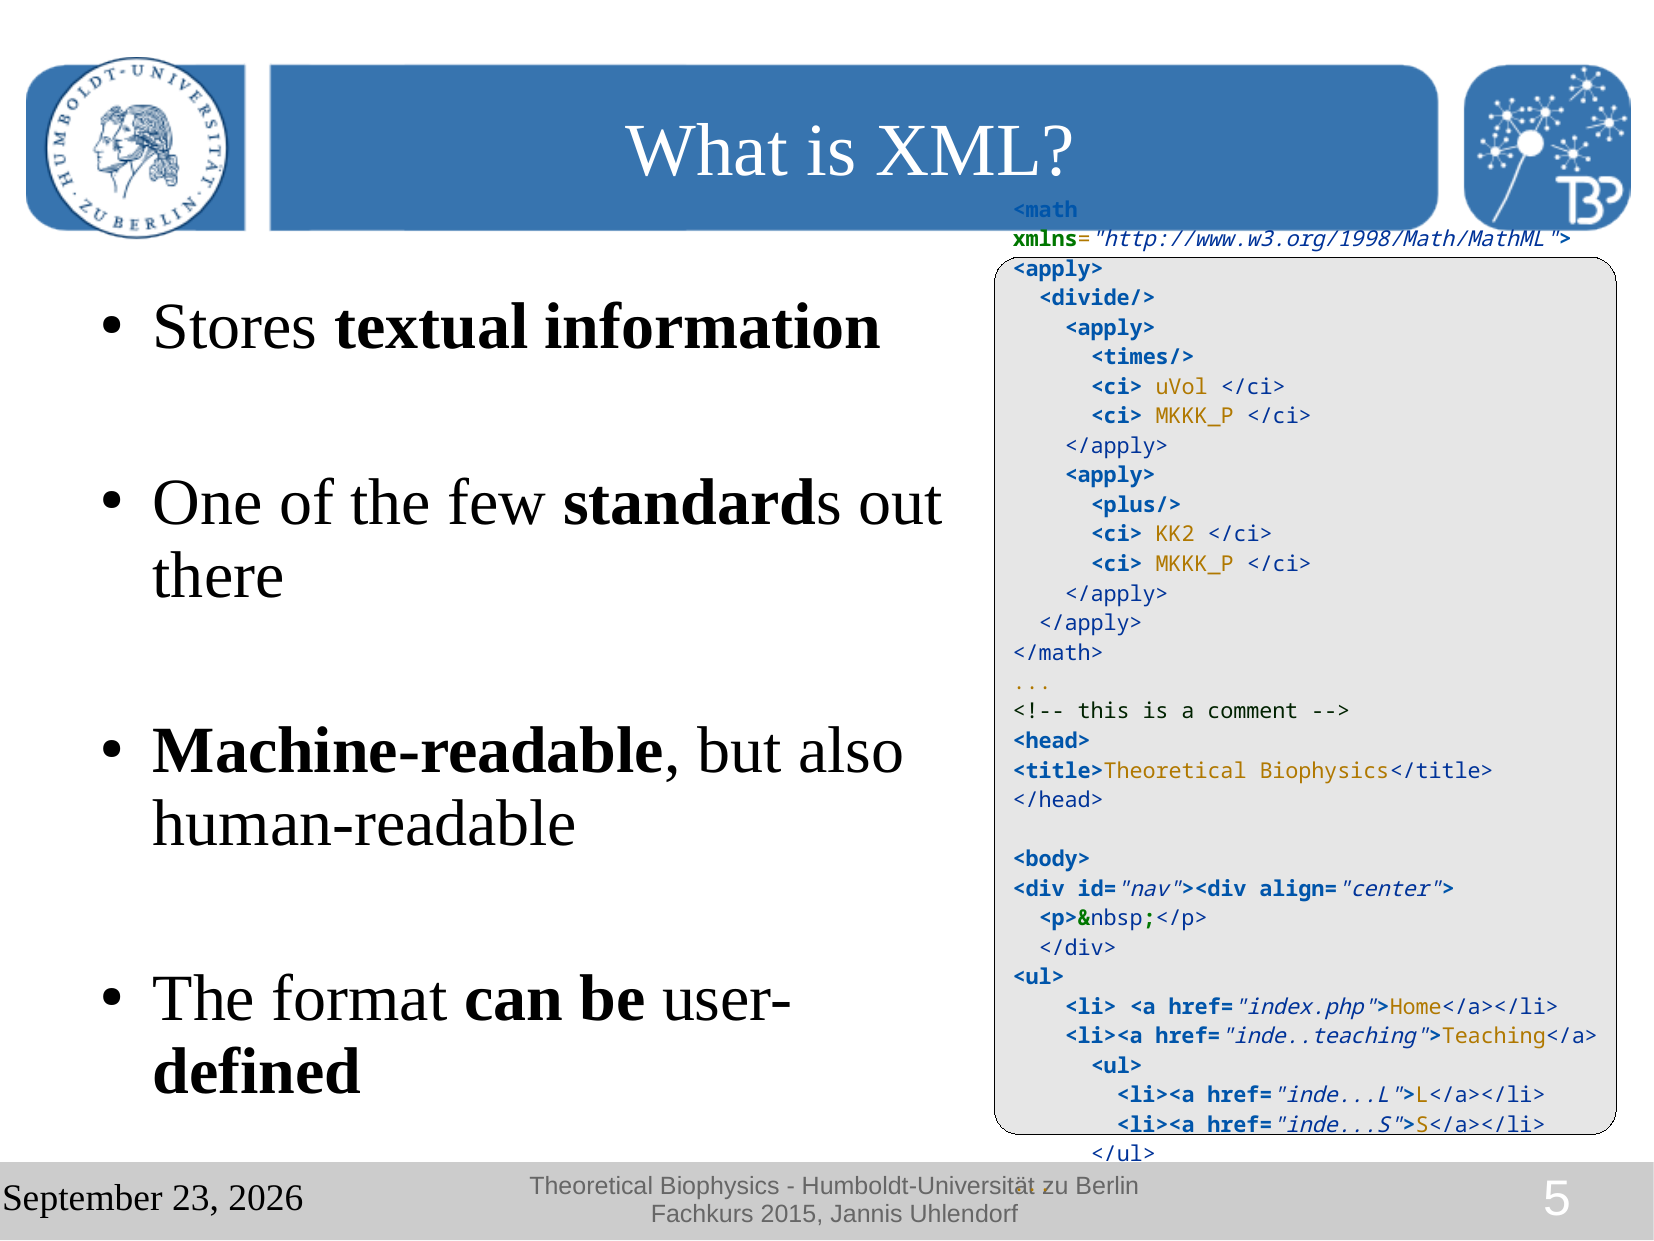

# What is XML?
<math 
xmlns="http://www.w3.org/1998/Math/MathML">
<apply>
  <divide/>
    <apply>
      <times/>
      <ci> uVol </ci>
      <ci> MKKK_P </ci>
    </apply>
    <apply>
      <plus/>
      <ci> KK2 </ci>
      <ci> MKKK_P </ci>
    </apply>
  </apply>
</math>
...
<!-- this is a comment -->  
<head>
<title>Theoretical Biophysics</title>
</head>
<body>
<div id="nav"><div align="center">
  <p>&nbsp;</p>
  </div>
<ul>
    <li> <a href="index.php">Home</a></li>
    <li><a href="inde..teaching">Teaching</a>
      <ul>
        <li><a href="inde...L">L</a></li>
        <li><a href="inde...S">S</a></li>
      </ul>
...
Stores textual information
One of the few standards out there
Machine-readable, but also human-readable
The format can be user-defined
5